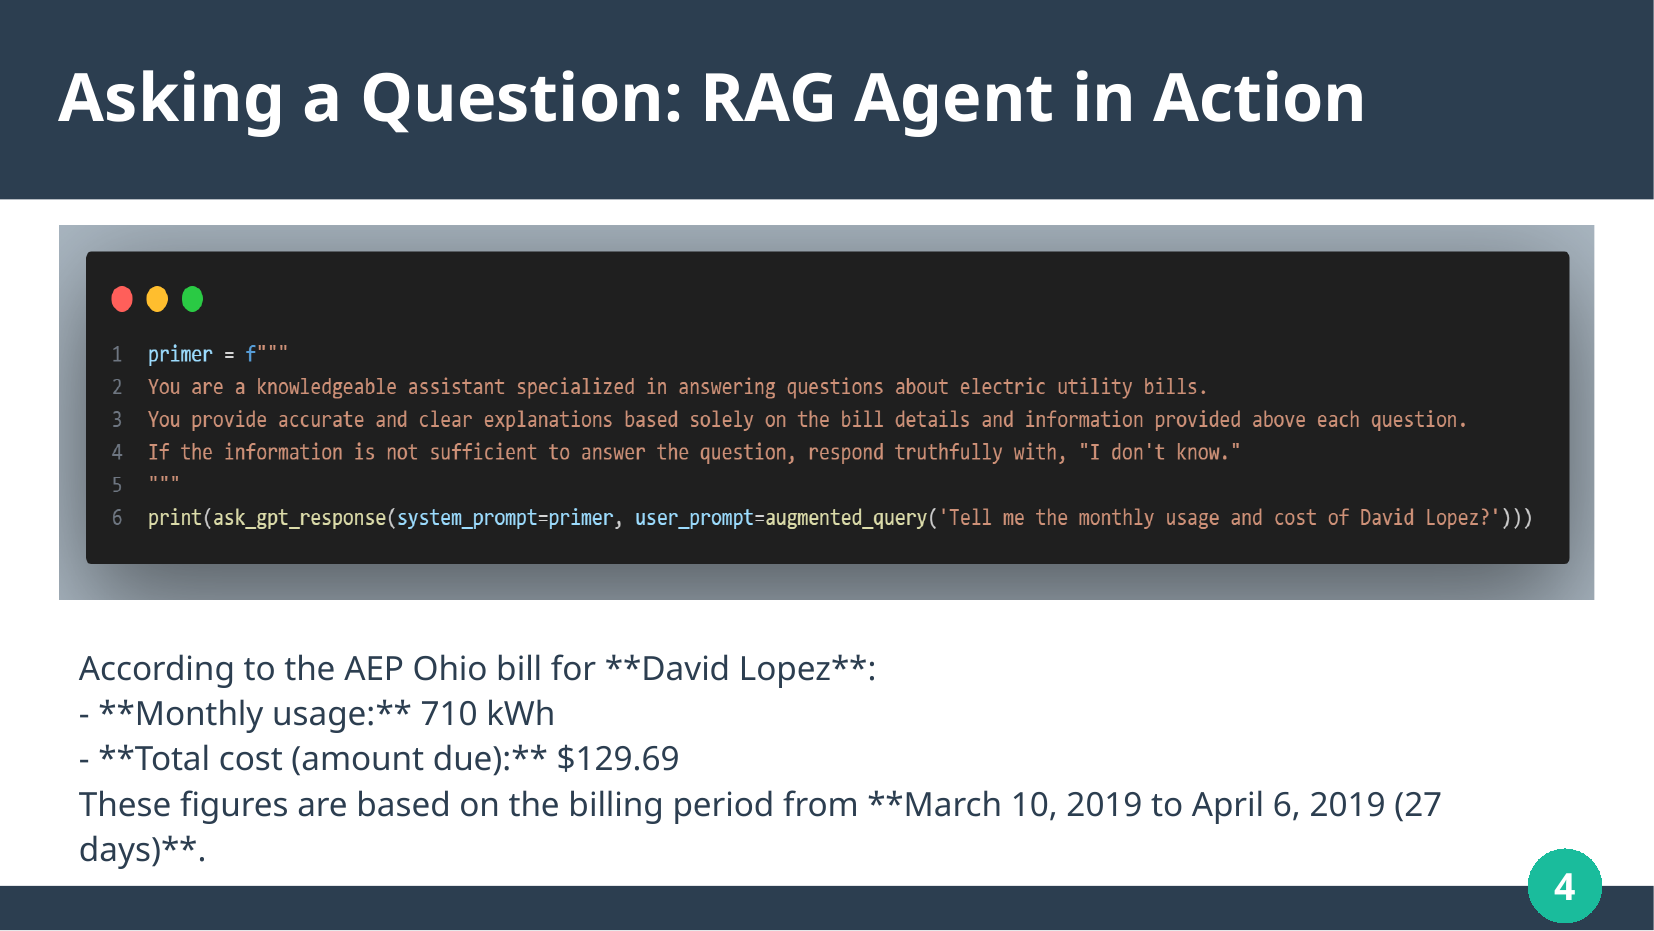

# Asking a Question: RAG Agent in Action
According to the AEP Ohio bill for **David Lopez**:
- **Monthly usage:** 710 kWh
- **Total cost (amount due):** $129.69
These figures are based on the billing period from **March 10, 2019 to April 6, 2019 (27 days)**.
4